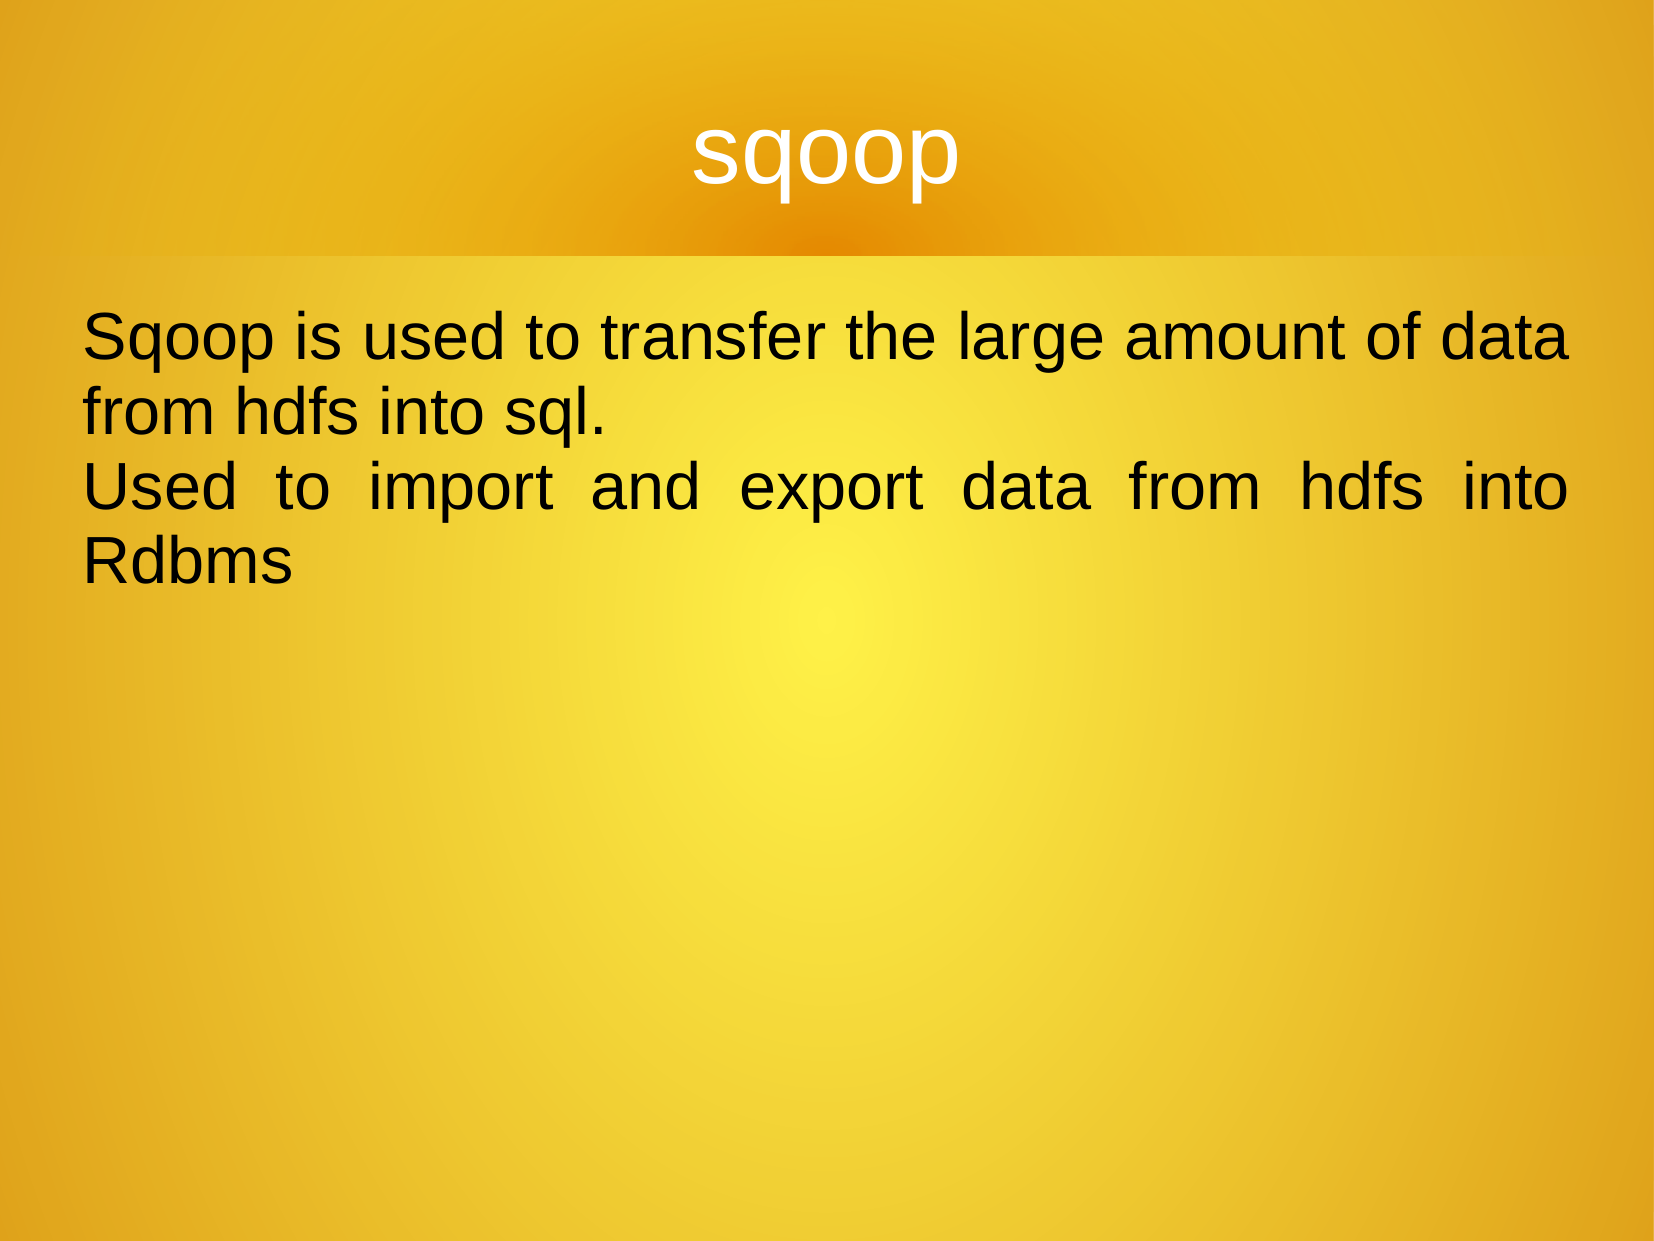

# sqoop
Sqoop is used to transfer the large amount of data from hdfs into sql.
Used to import and export data from hdfs into Rdbms